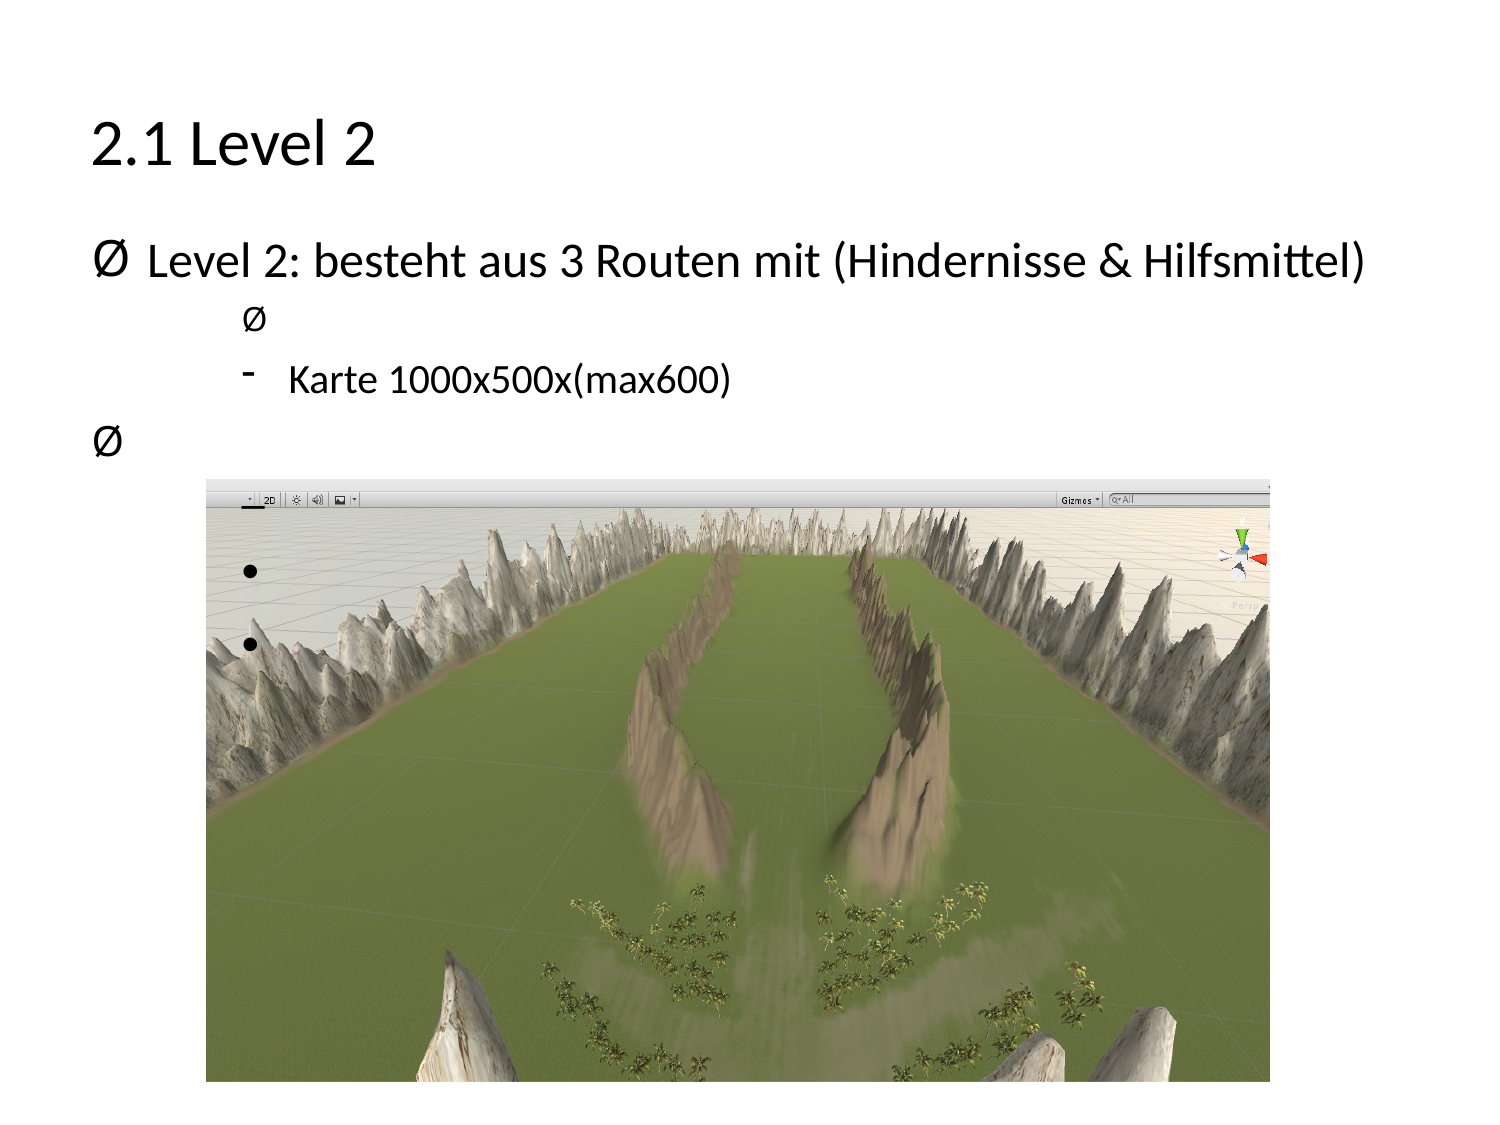

# 2.1 Level 2
Level 2: besteht aus 3 Routen mit (Hindernisse & Hilfsmittel)
Karte 1000x500x(max600)